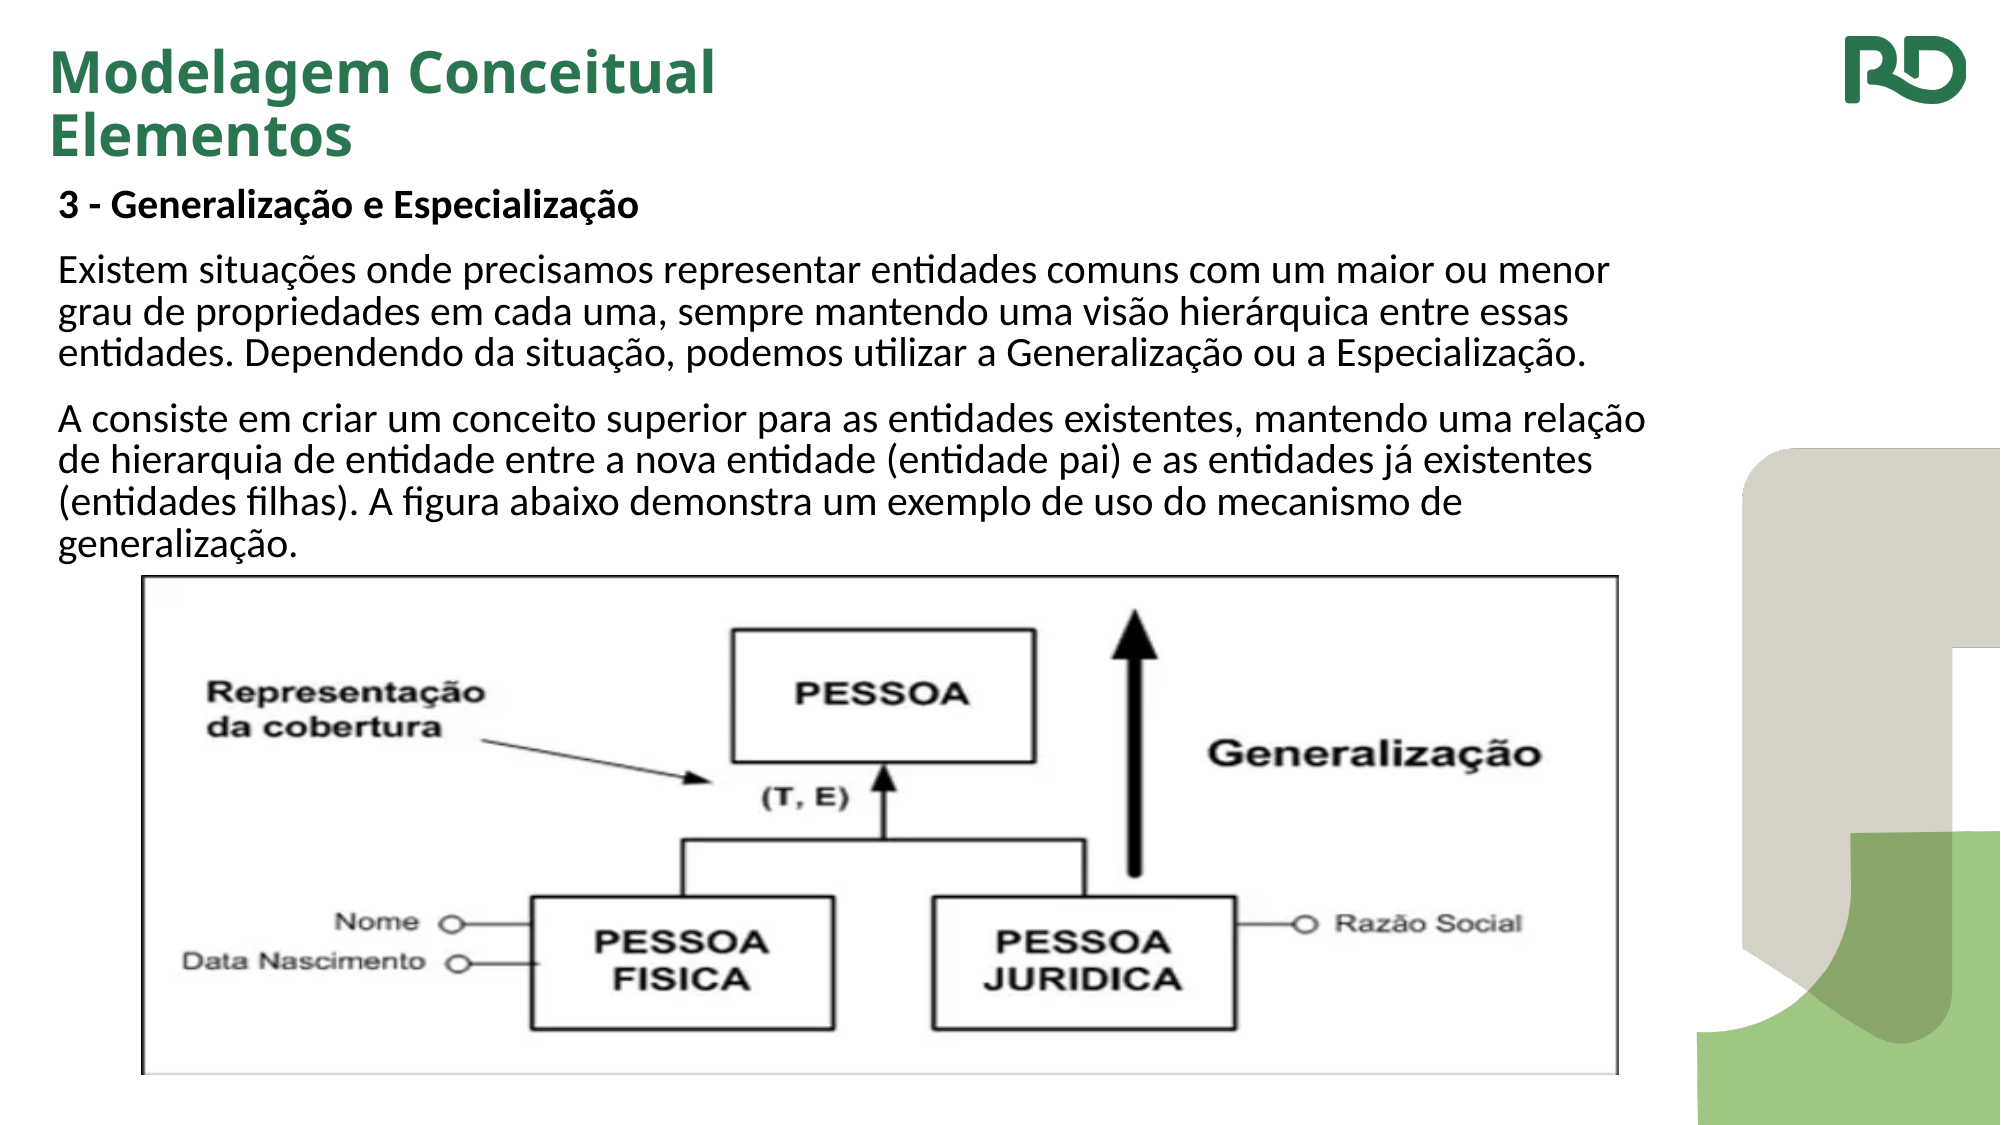

Modelagem Conceitual
Elementos
3 - Generalização e Especialização
Existem situações onde precisamos representar entidades comuns com um maior ou menor grau de propriedades em cada uma, sempre mantendo uma visão hierárquica entre essas entidades. Dependendo da situação, podemos utilizar a Generalização ou a Especialização.
A consiste em criar um conceito superior para as entidades existentes, mantendo uma relação de hierarquia de entidade entre a nova entidade (entidade pai) e as entidades já existentes (entidades filhas). A figura abaixo demonstra um exemplo de uso do mecanismo de generalização.